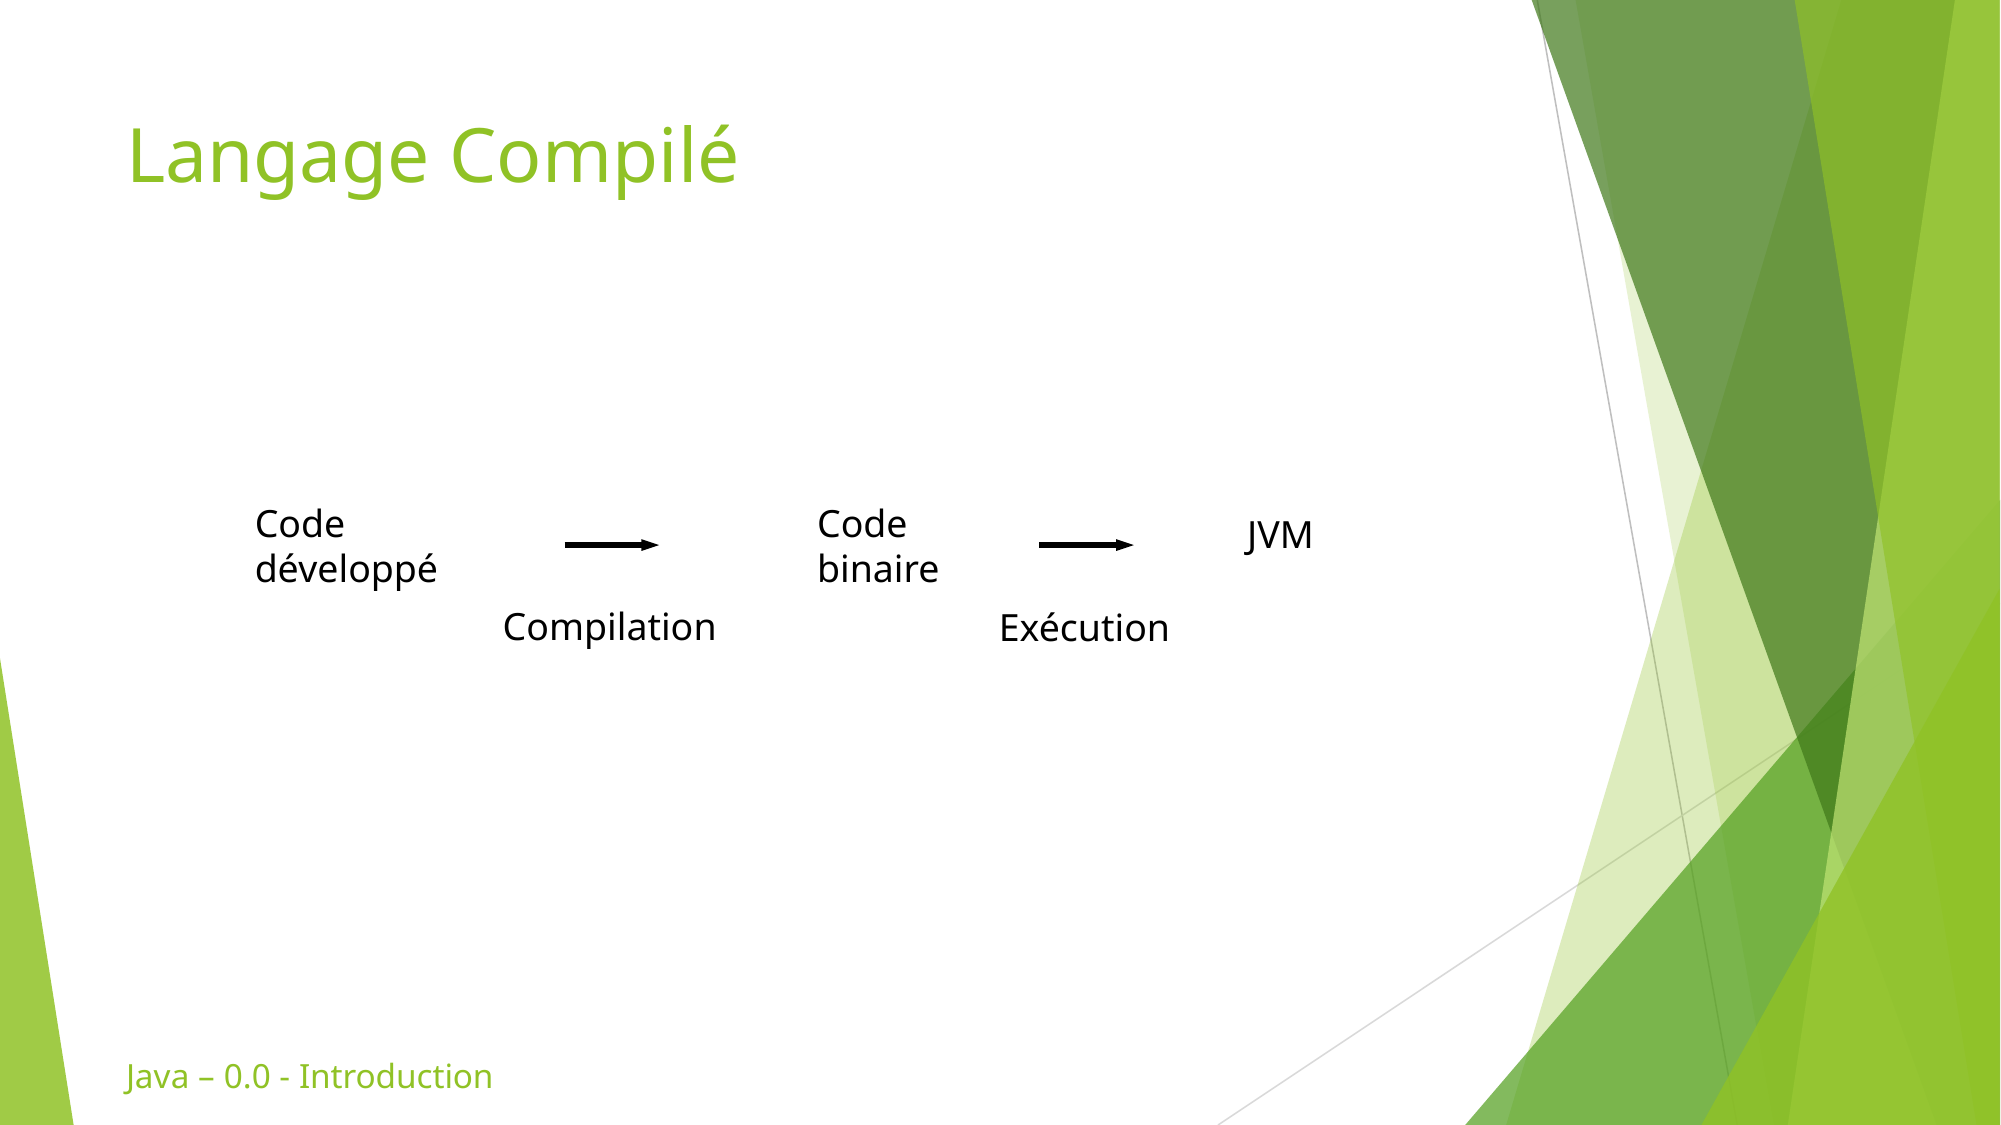

# Langage Compilé
Code
développé
Code
binaire
JVM
Compilation
Exécution
Java – 0.0 - Introduction